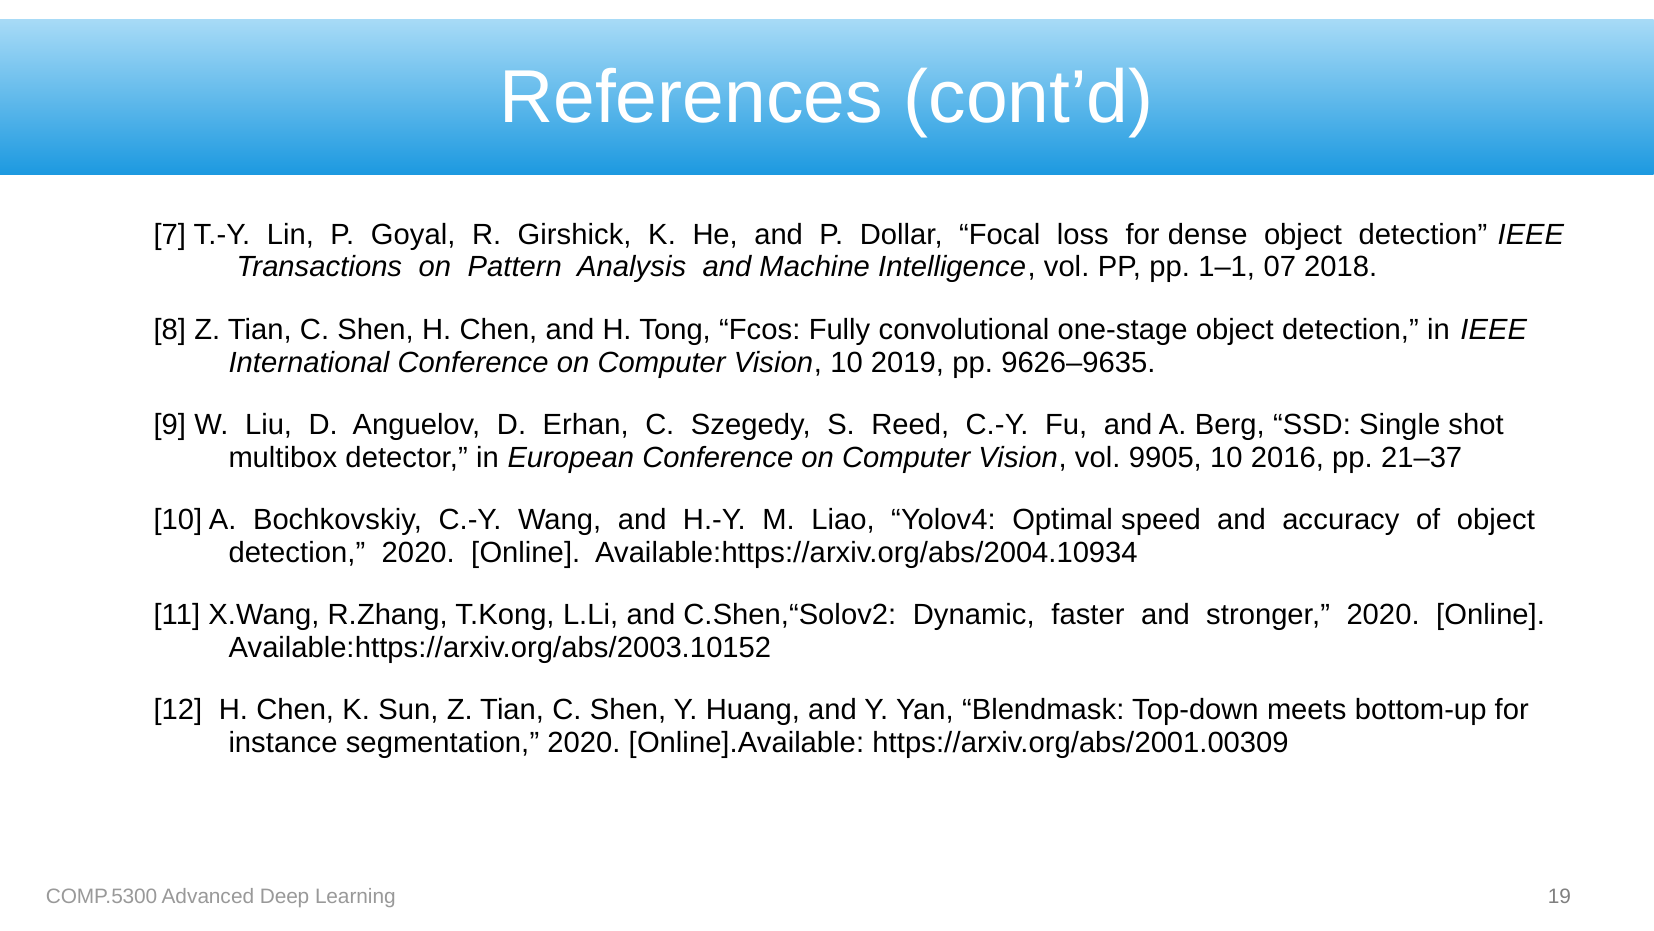

# References (cont’d)
[7] T.-Y. Lin, P. Goyal, R. Girshick, K. He, and P. Dollar, “Focal loss for dense object detection” IEEE Transactions on Pattern Analysis and Machine Intelligence, vol. PP, pp. 1–1, 07 2018.
[8] Z. Tian, C. Shen, H. Chen, and H. Tong, “Fcos: Fully convolutional one-stage object detection,” in IEEE International Conference on Computer Vision, 10 2019, pp. 9626–9635.
[9] W. Liu, D. Anguelov, D. Erhan, C. Szegedy, S. Reed, C.-Y. Fu, and A. Berg, “SSD: Single shot multibox detector,” in European Conference on Computer Vision, vol. 9905, 10 2016, pp. 21–37
[10] A. Bochkovskiy, C.-Y. Wang, and H.-Y. M. Liao, “Yolov4: Optimal speed and accuracy of object detection,” 2020. [Online]. Available:https://arxiv.org/abs/2004.10934
[11] X.Wang, R.Zhang, T.Kong, L.Li, and C.Shen,“Solov2: Dynamic, faster and stronger,” 2020. [Online]. Available:https://arxiv.org/abs/2003.10152
[12] H. Chen, K. Sun, Z. Tian, C. Shen, Y. Huang, and Y. Yan, “Blendmask: Top-down meets bottom-up for instance segmentation,” 2020. [Online].Available: https://arxiv.org/abs/2001.00309
19